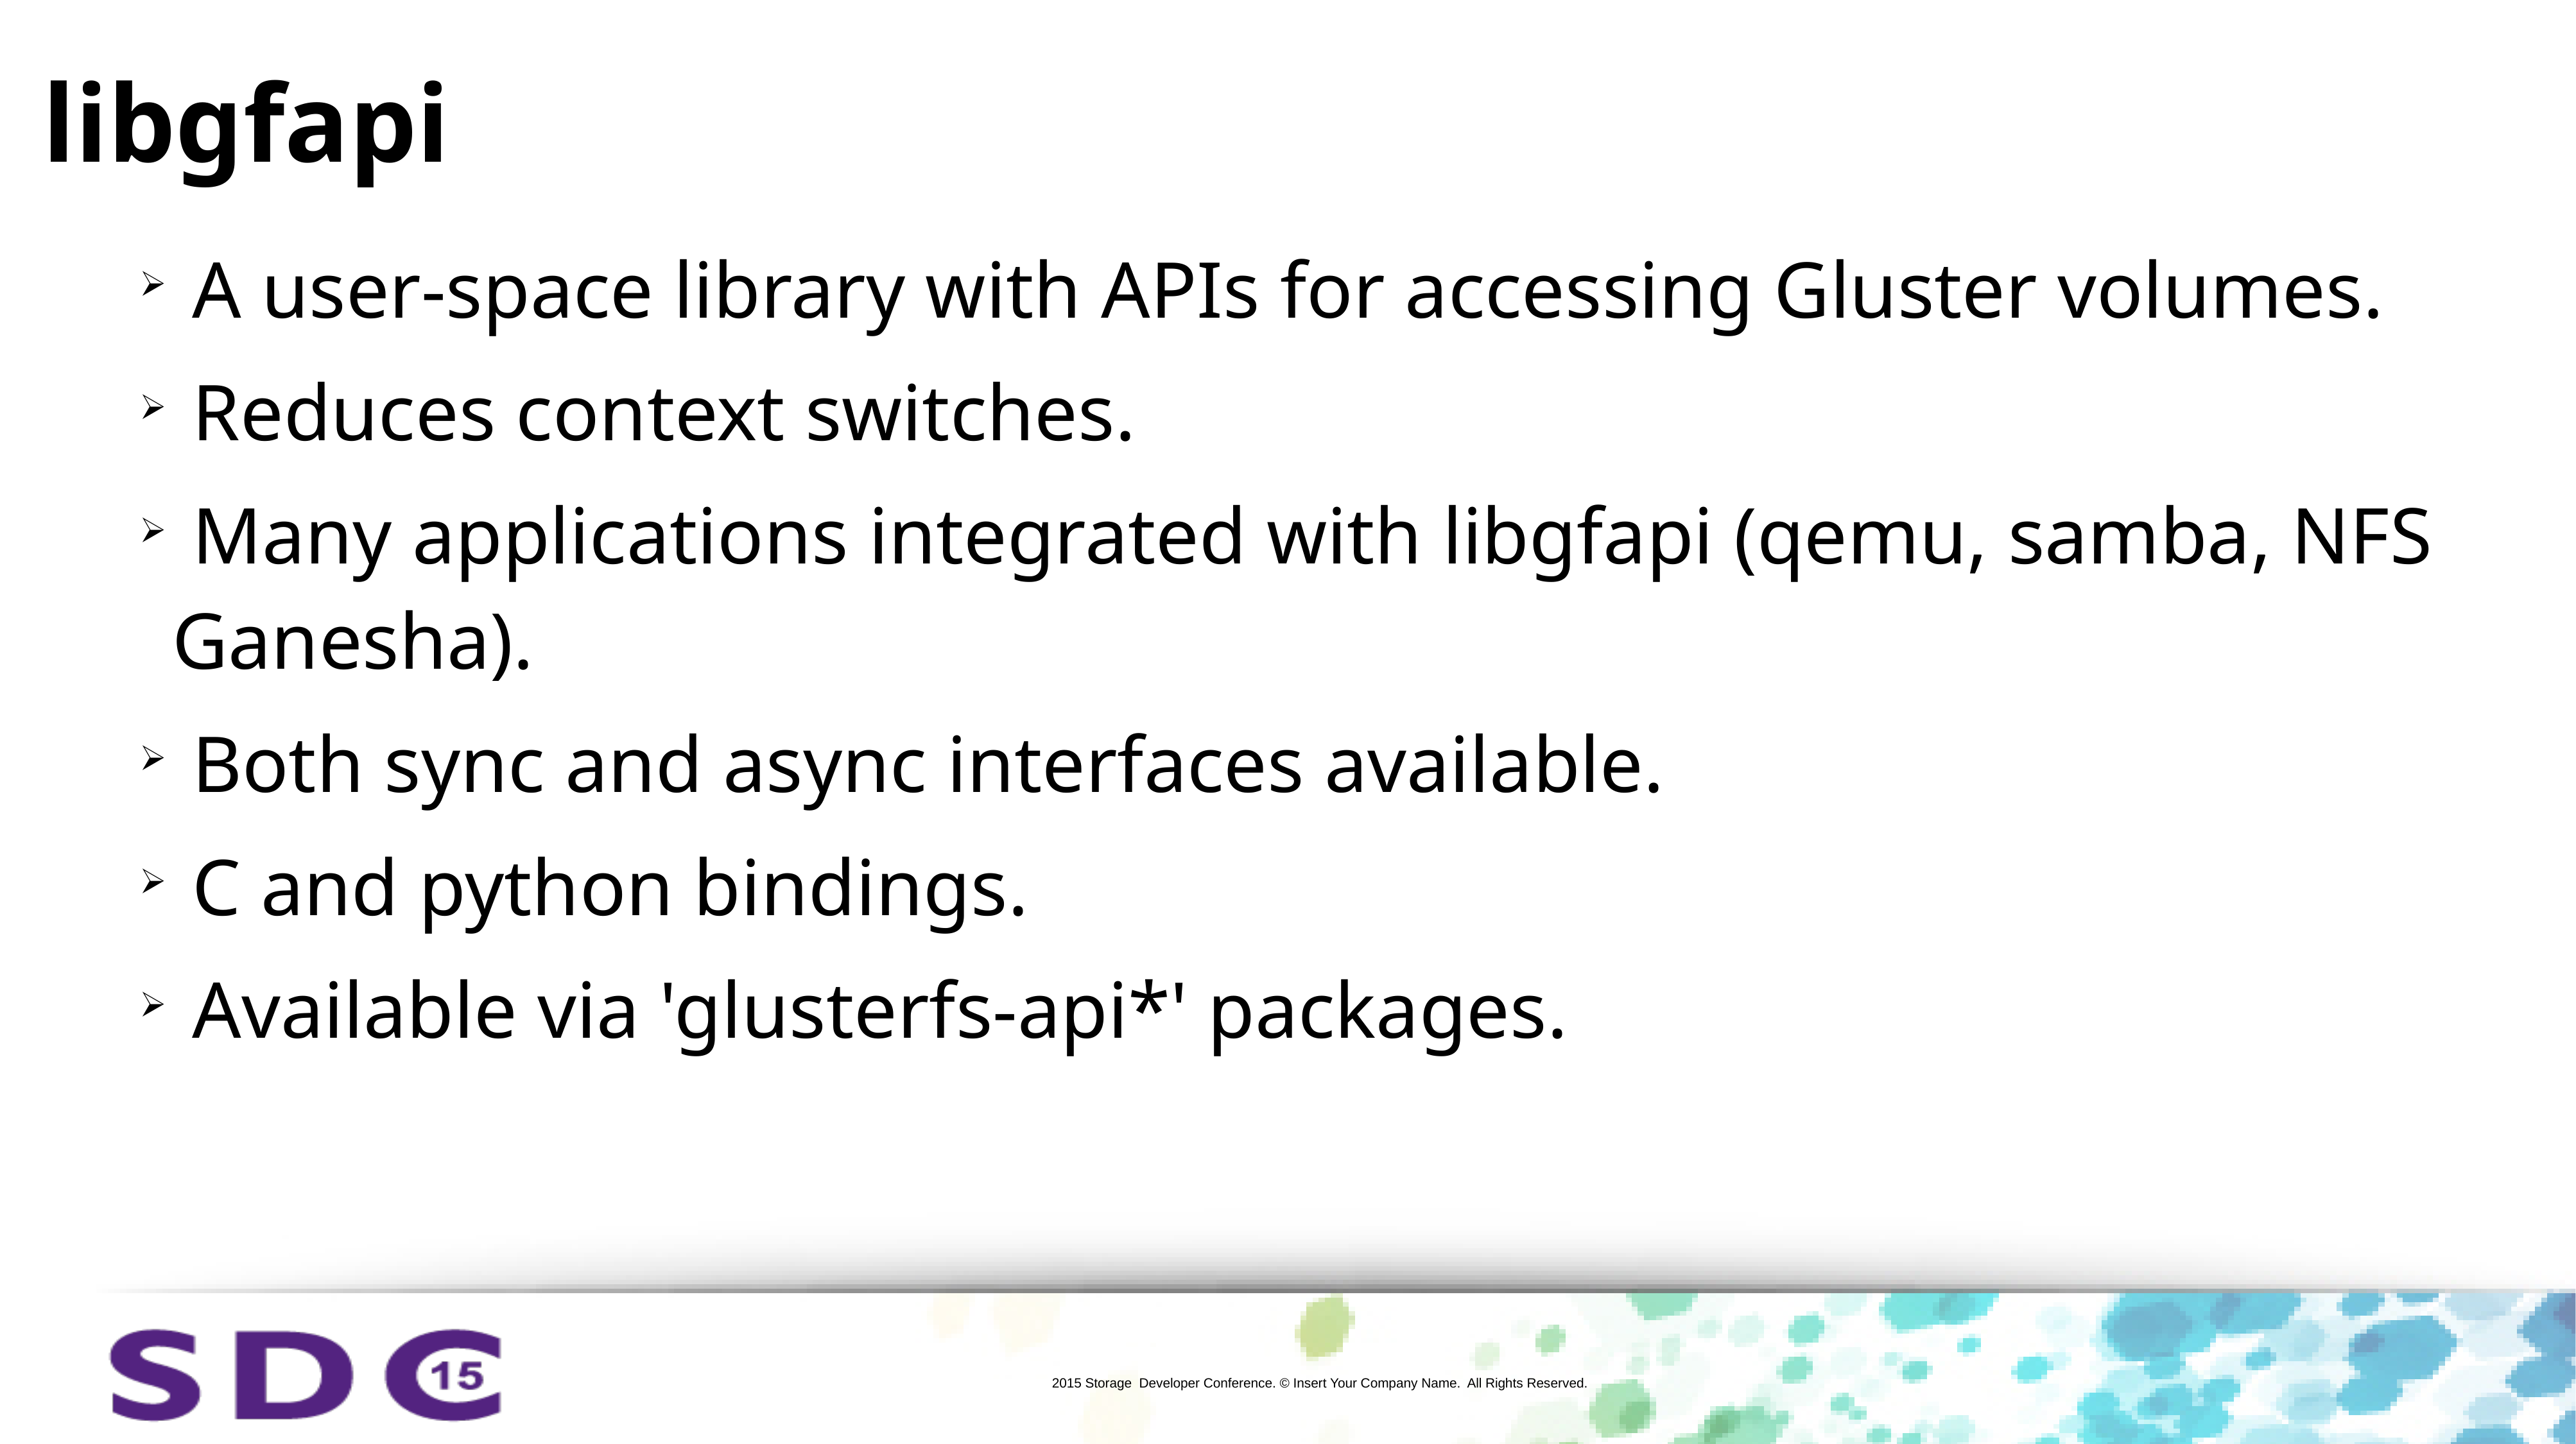

# libgfapi
 A user-space library with APIs for accessing Gluster volumes.
 Reduces context switches.
 Many applications integrated with libgfapi (qemu, samba, NFS Ganesha).
 Both sync and async interfaces available.
 C and python bindings.
 Available via 'glusterfs-api*' packages.